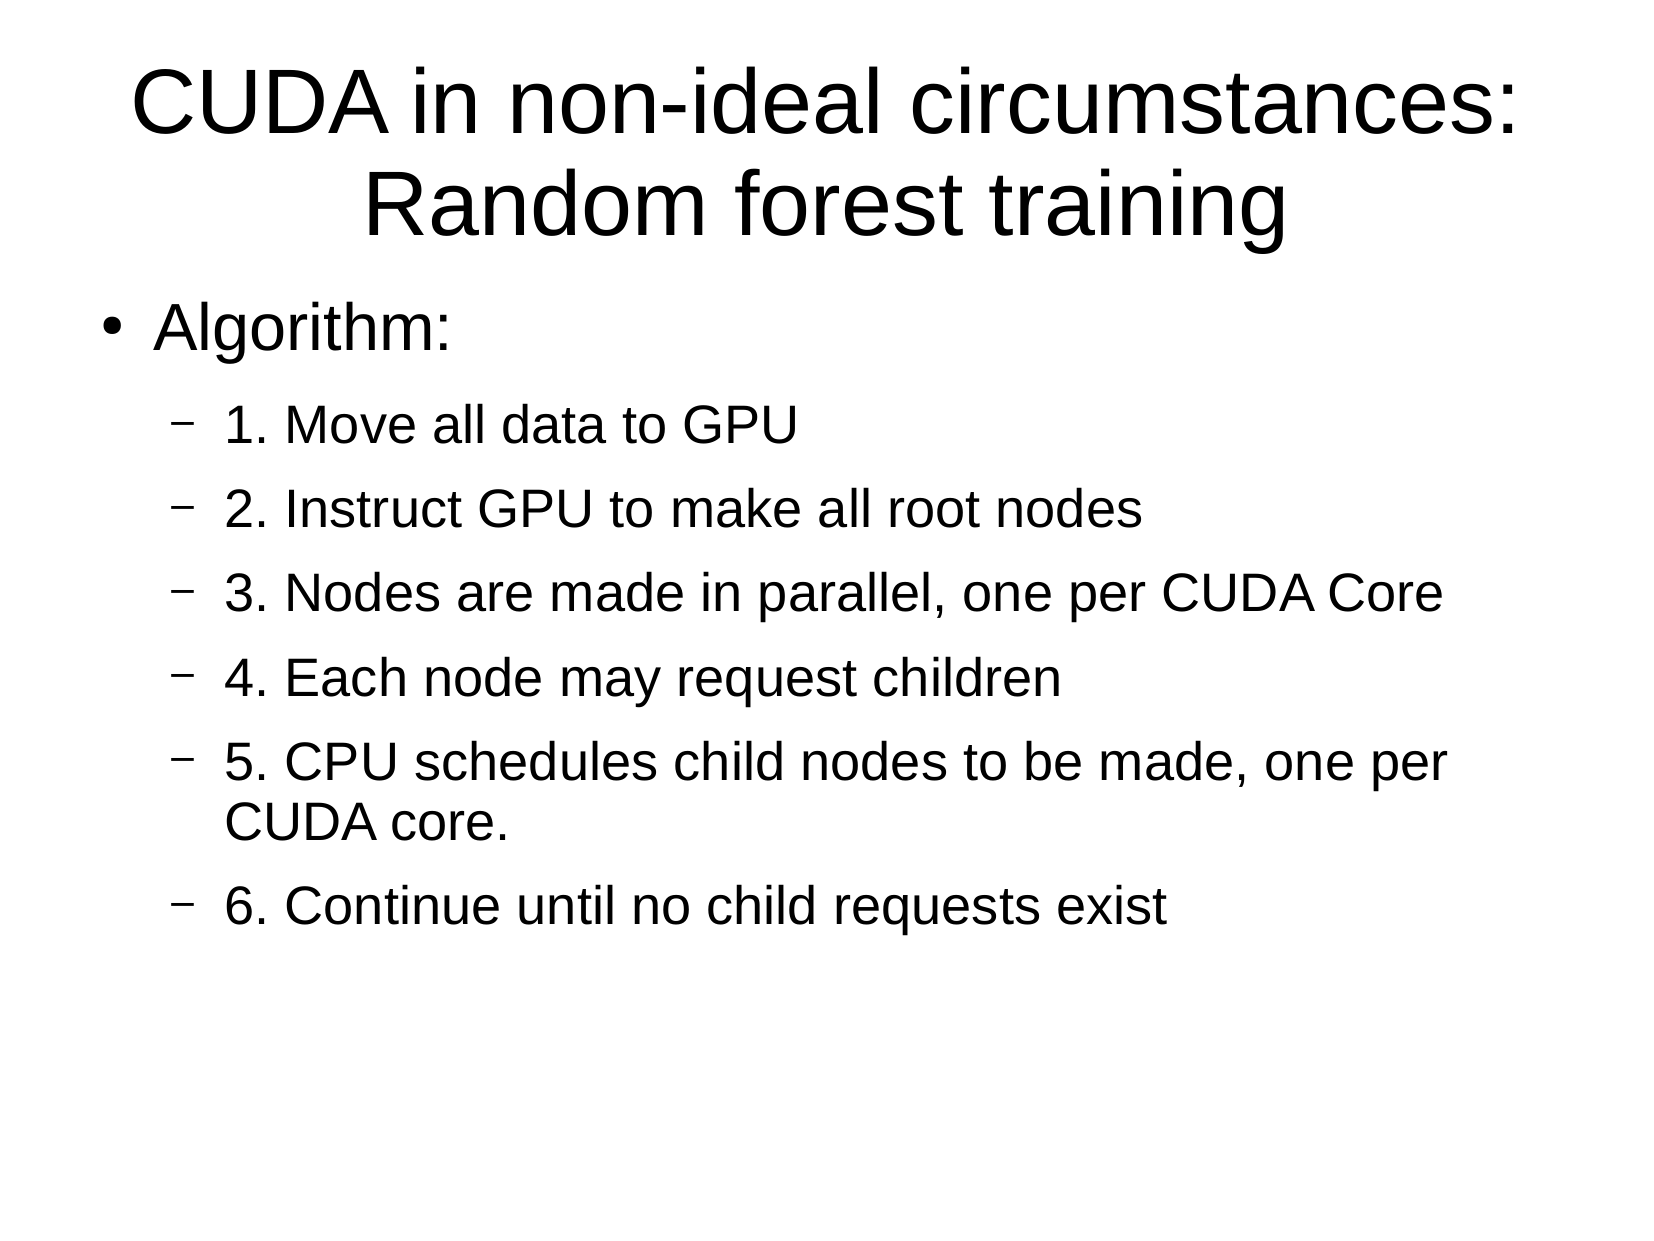

# CUDA in non-ideal circumstances: Random forest training
Algorithm:
1. Move all data to GPU
2. Instruct GPU to make all root nodes
3. Nodes are made in parallel, one per CUDA Core
4. Each node may request children
5. CPU schedules child nodes to be made, one per CUDA core.
6. Continue until no child requests exist